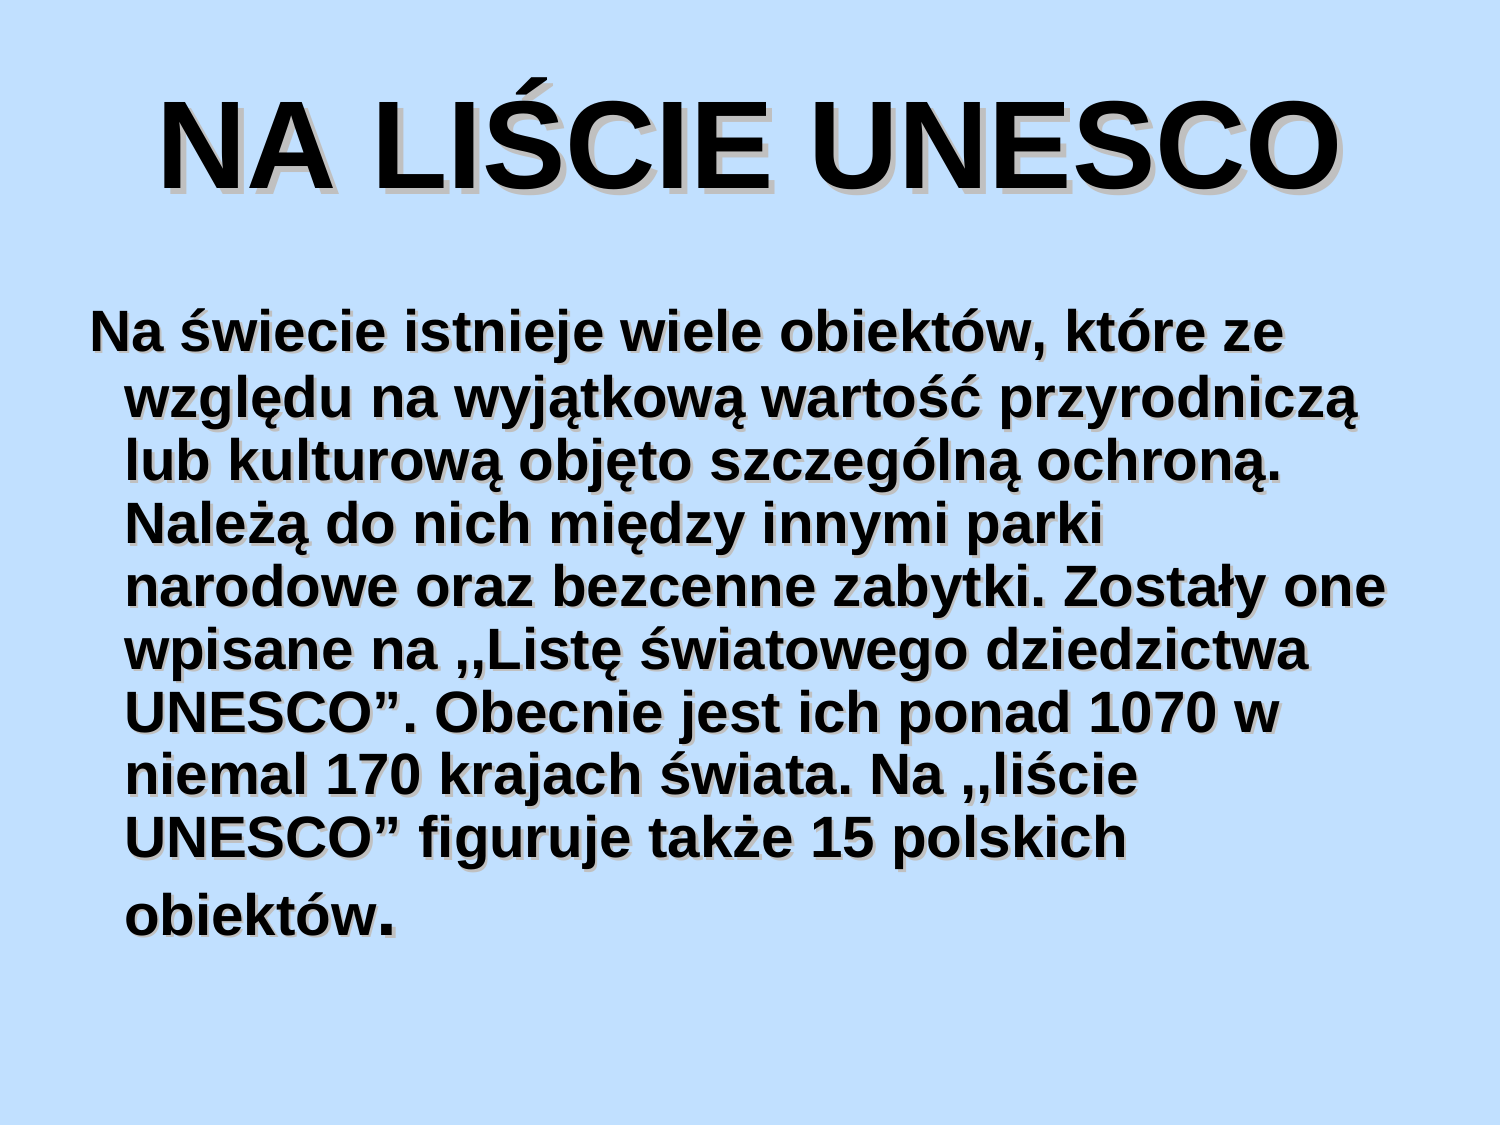

# NA LIŚCIE UNESCO
 Na świecie istnieje wiele obiektów, które ze względu na wyjątkową wartość przyrodniczą lub kulturową objęto szczególną ochroną. Należą do nich między innymi parki narodowe oraz bezcenne zabytki. Zostały one wpisane na ,,Listę światowego dziedzictwa UNESCO”. Obecnie jest ich ponad 1070 w niemal 170 krajach świata. Na ,,liście UNESCO” figuruje także 15 polskich obiektów.